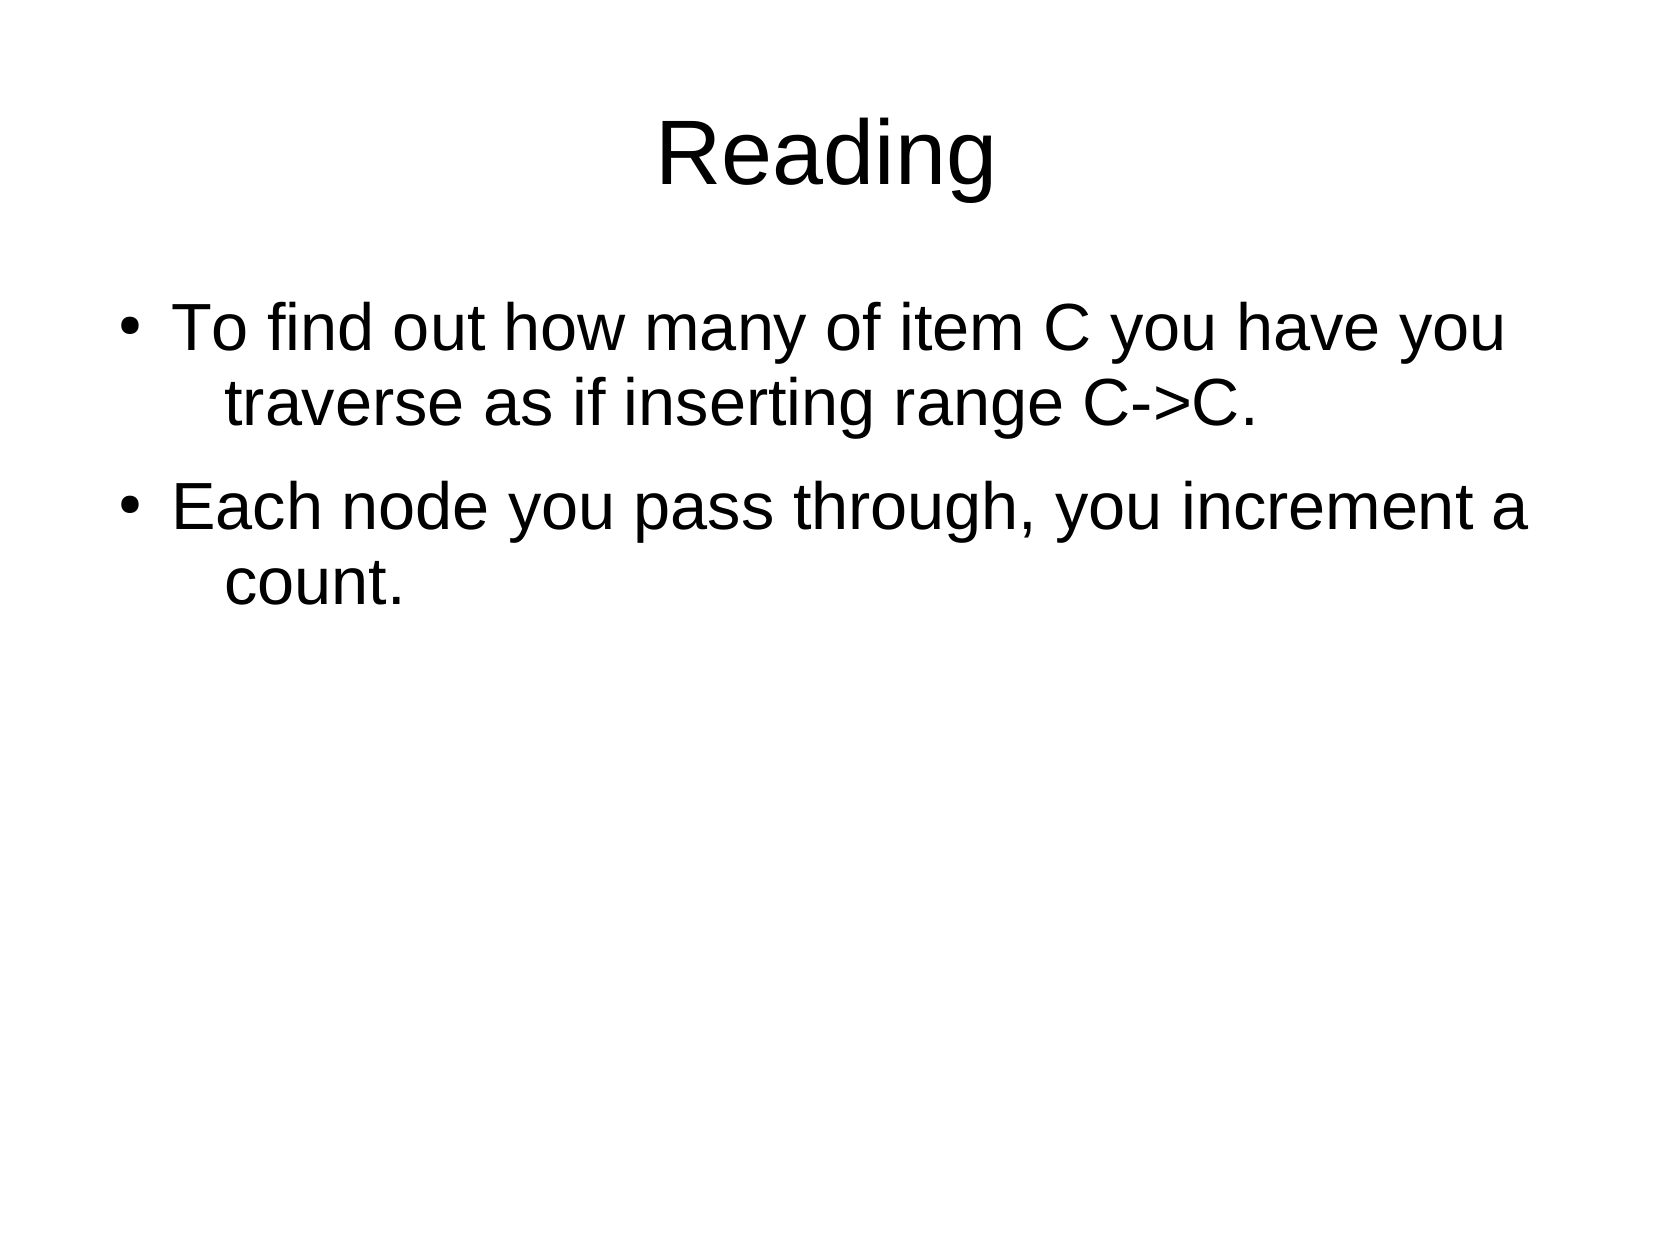

# Reading
To find out how many of item C you have you traverse as if inserting range C->C.
Each node you pass through, you increment a count.